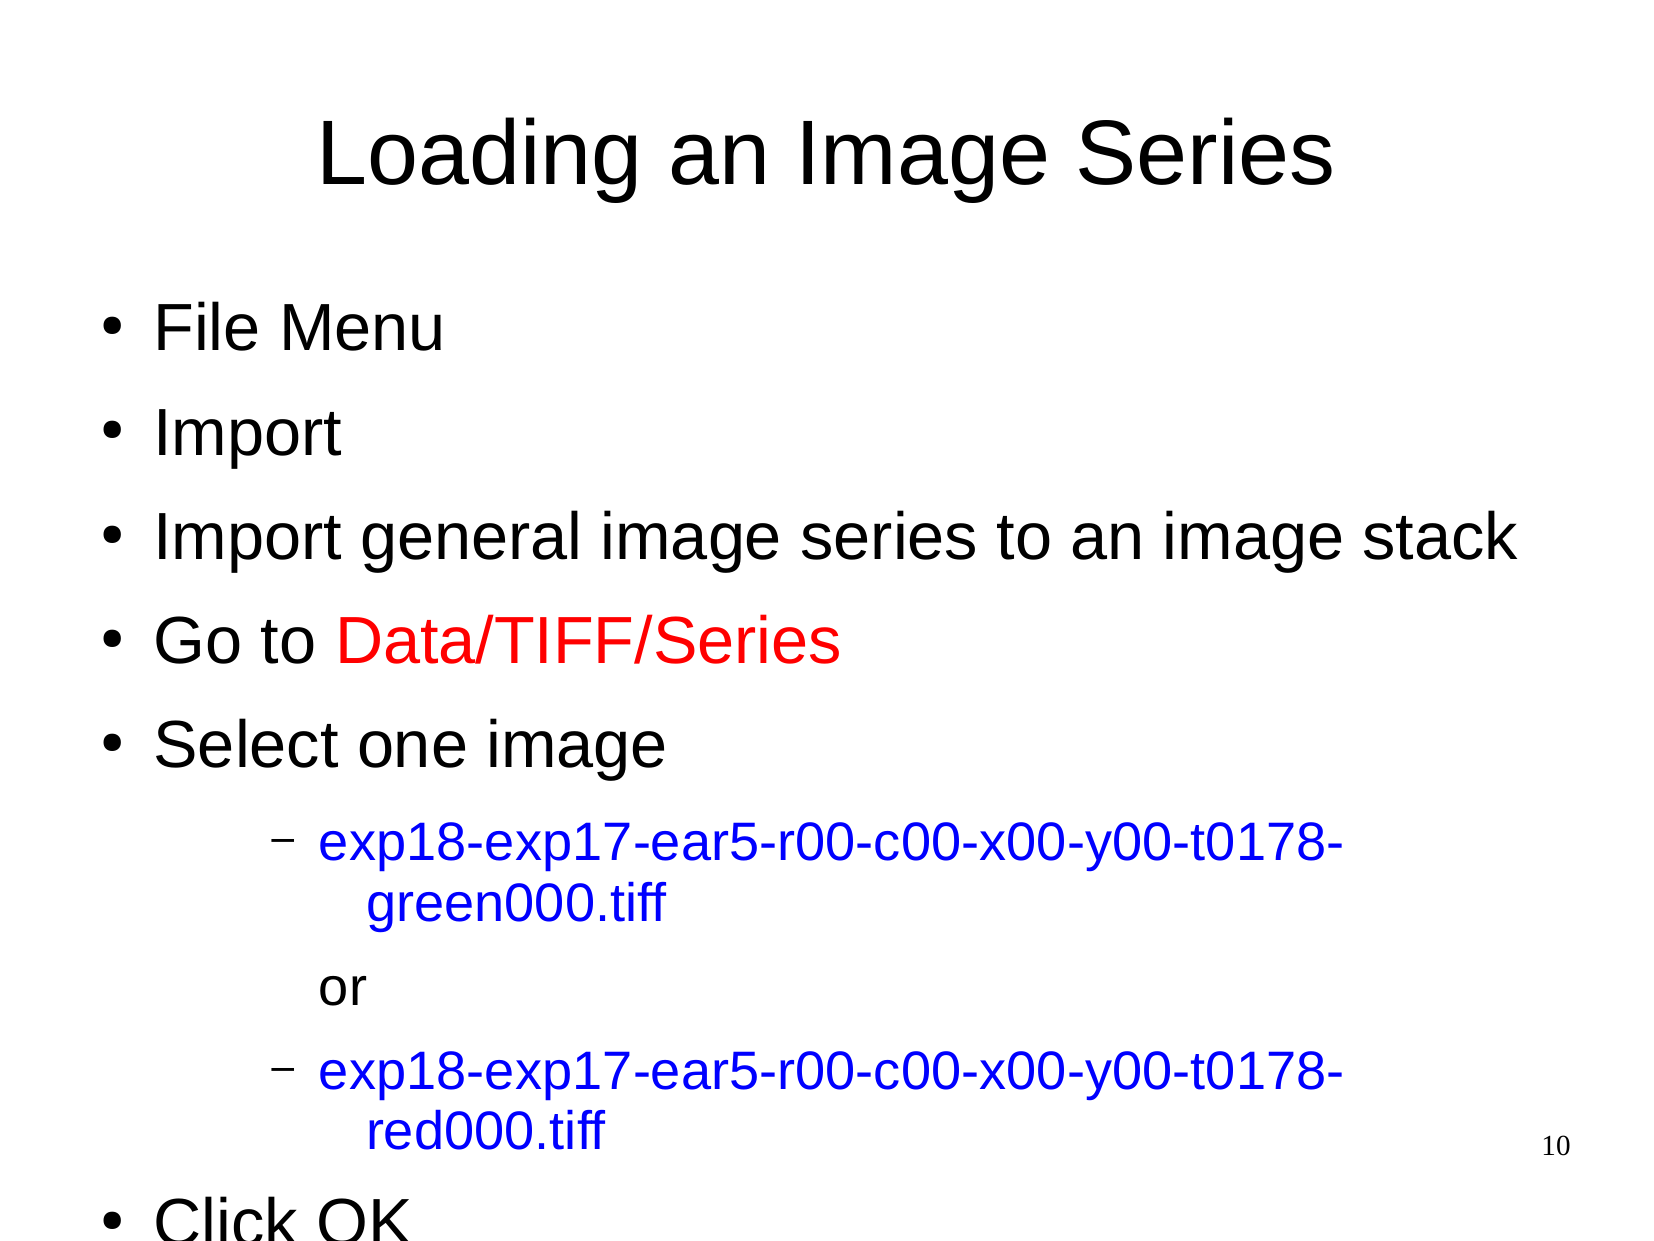

# Loading an Image Series
File Menu
Import
Import general image series to an image stack
Go to Data/TIFF/Series
Select one image
exp18-exp17-ear5-r00-c00-x00-y00-t0178-green000.tiff
or
exp18-exp17-ear5-r00-c00-x00-y00-t0178-red000.tiff
Click OK
10